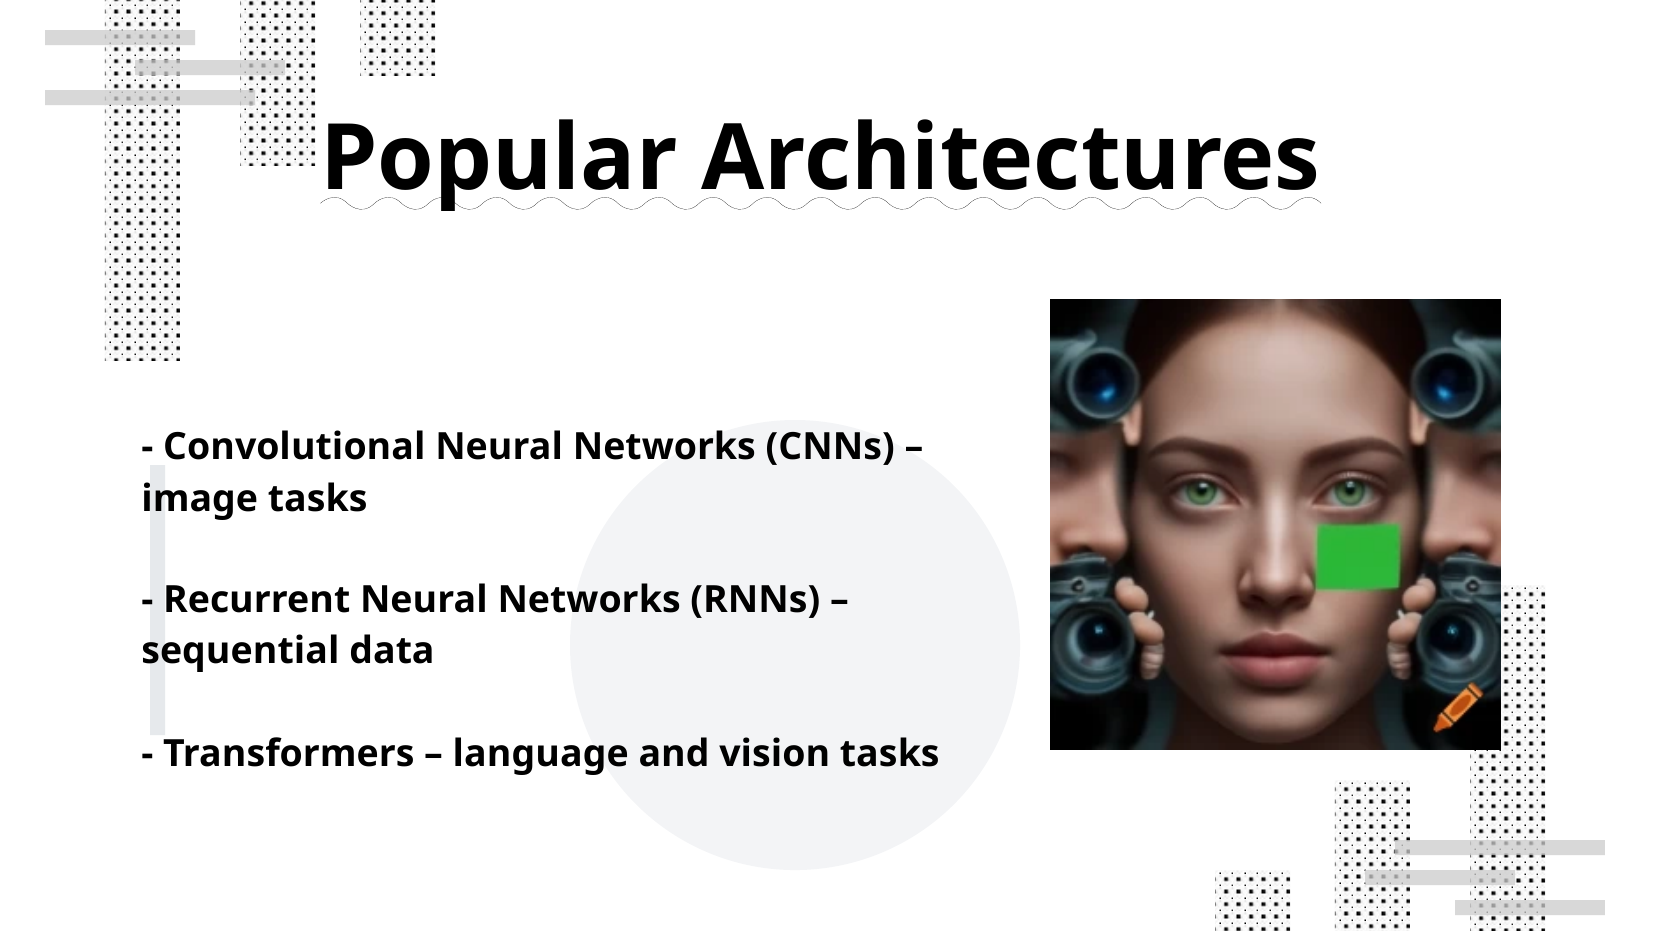

# Popular Architectures
- Convolutional Neural Networks (CNNs) – image tasks
- Recurrent Neural Networks (RNNs) – sequential data
- Transformers – language and vision tasks